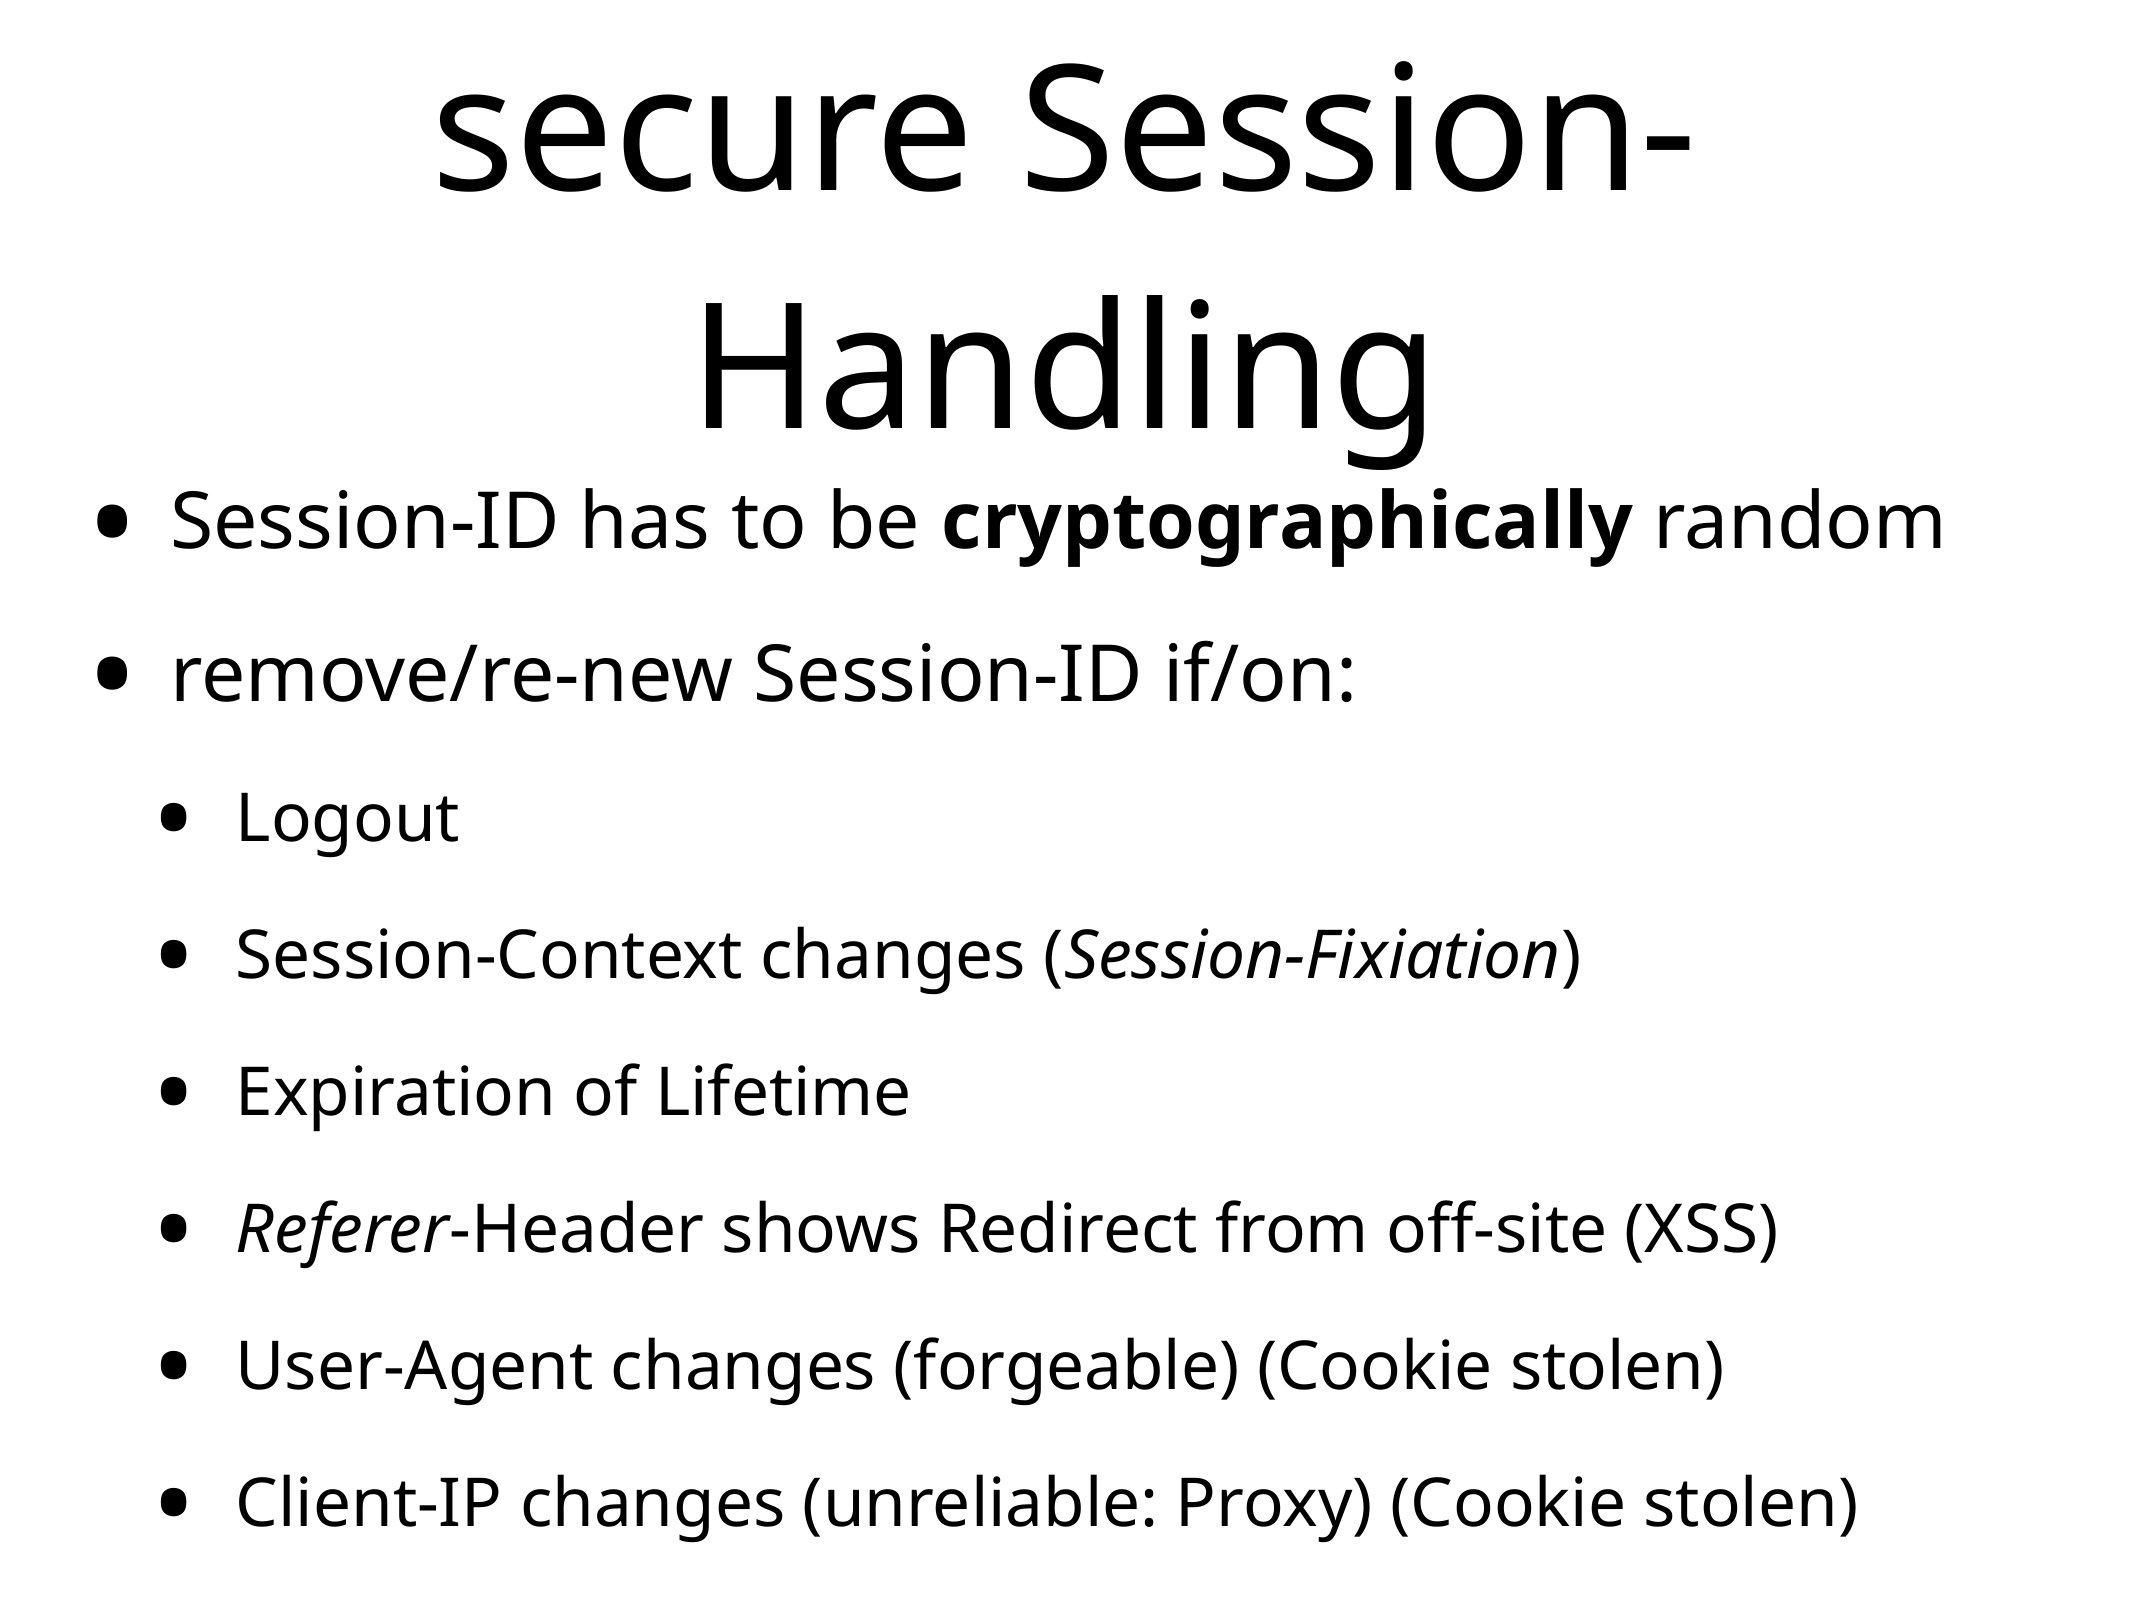

# secure Session-Handling
Session-ID has to be cryptographically random
remove/re-new Session-ID if/on:
Logout
Session-Context changes (Session-Fixiation)
Expiration of Lifetime
Referer-Header shows Redirect from off-site (XSS)
User-Agent changes (forgeable) (Cookie stolen)
Client-IP changes (unreliable: Proxy) (Cookie stolen)